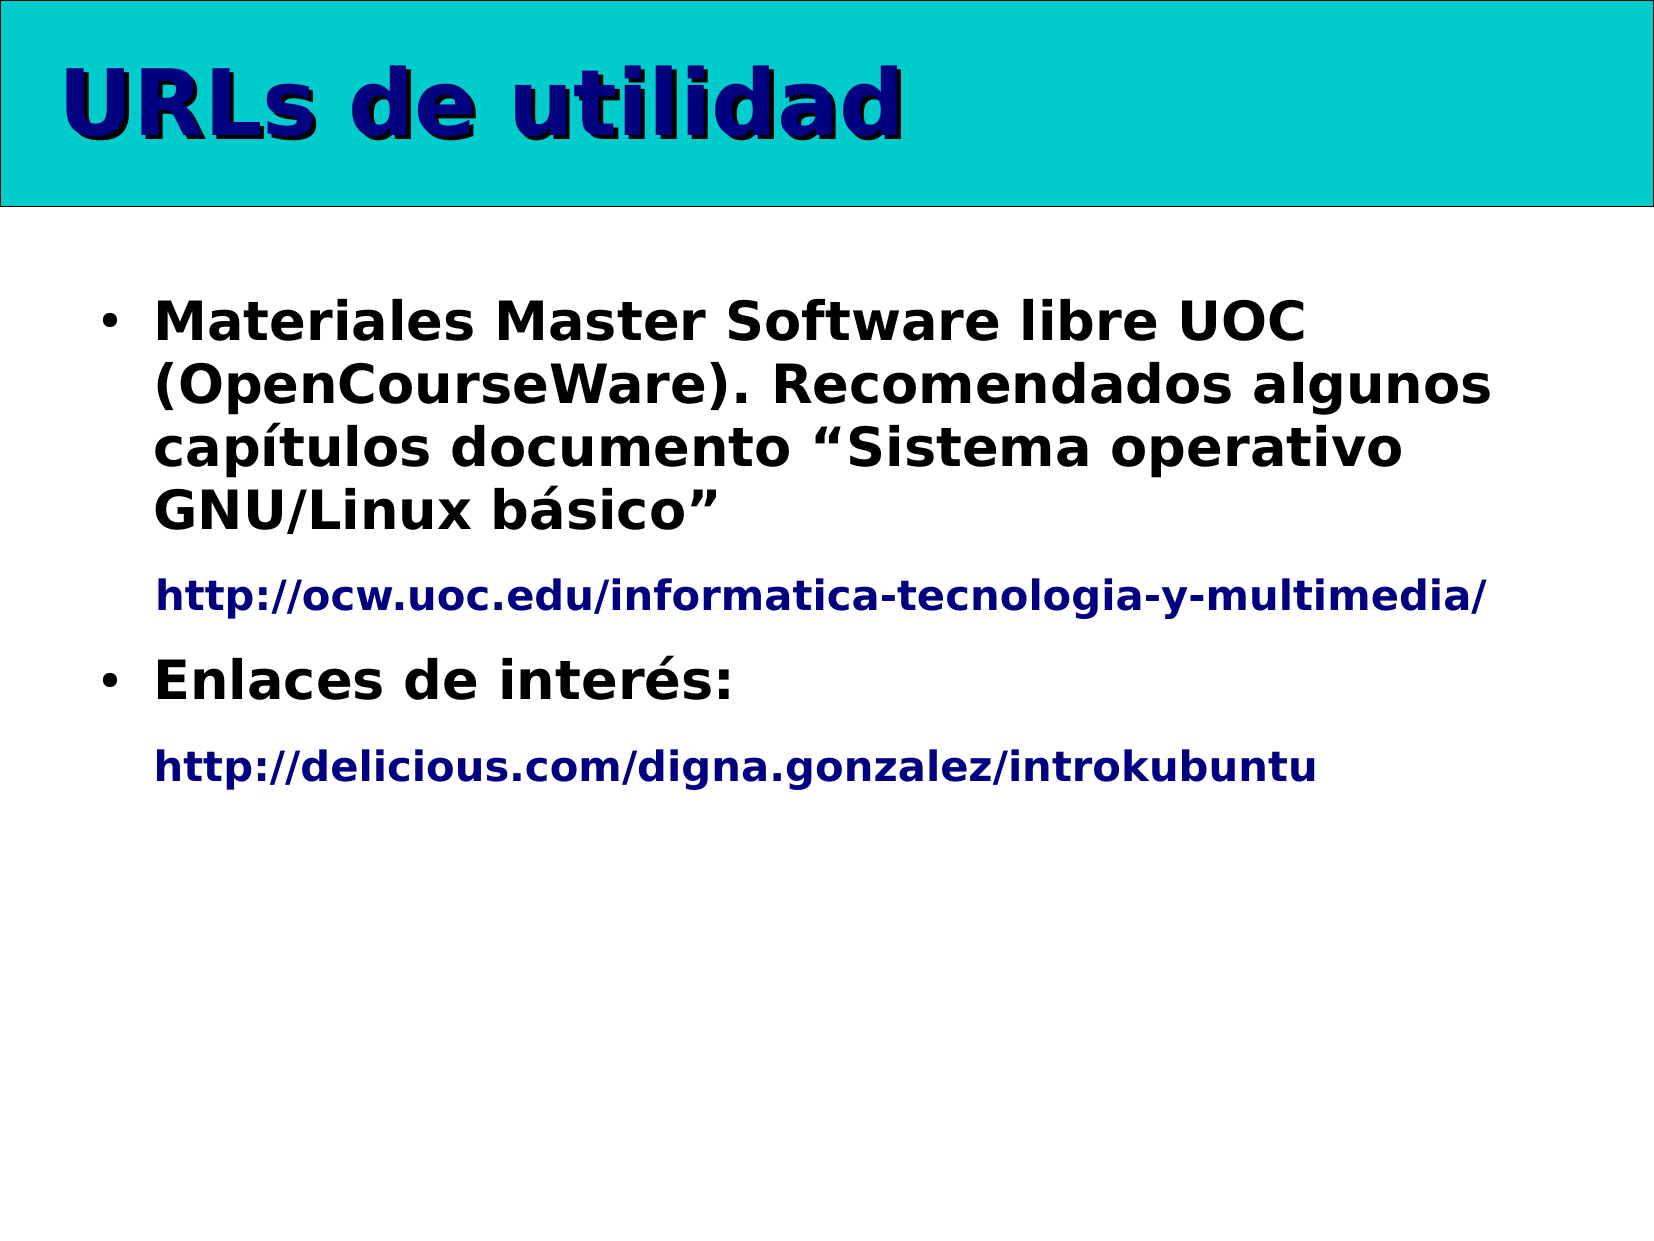

# URLs de utilidad
Materiales Master Software libre UOC (OpenCourseWare). Recomendados algunos capítulos documento “Sistema operativo GNU/Linux básico”
 http://ocw.uoc.edu/informatica-tecnologia-y-multimedia/
Enlaces de interés:
http://delicious.com/digna.gonzalez/introkubuntu